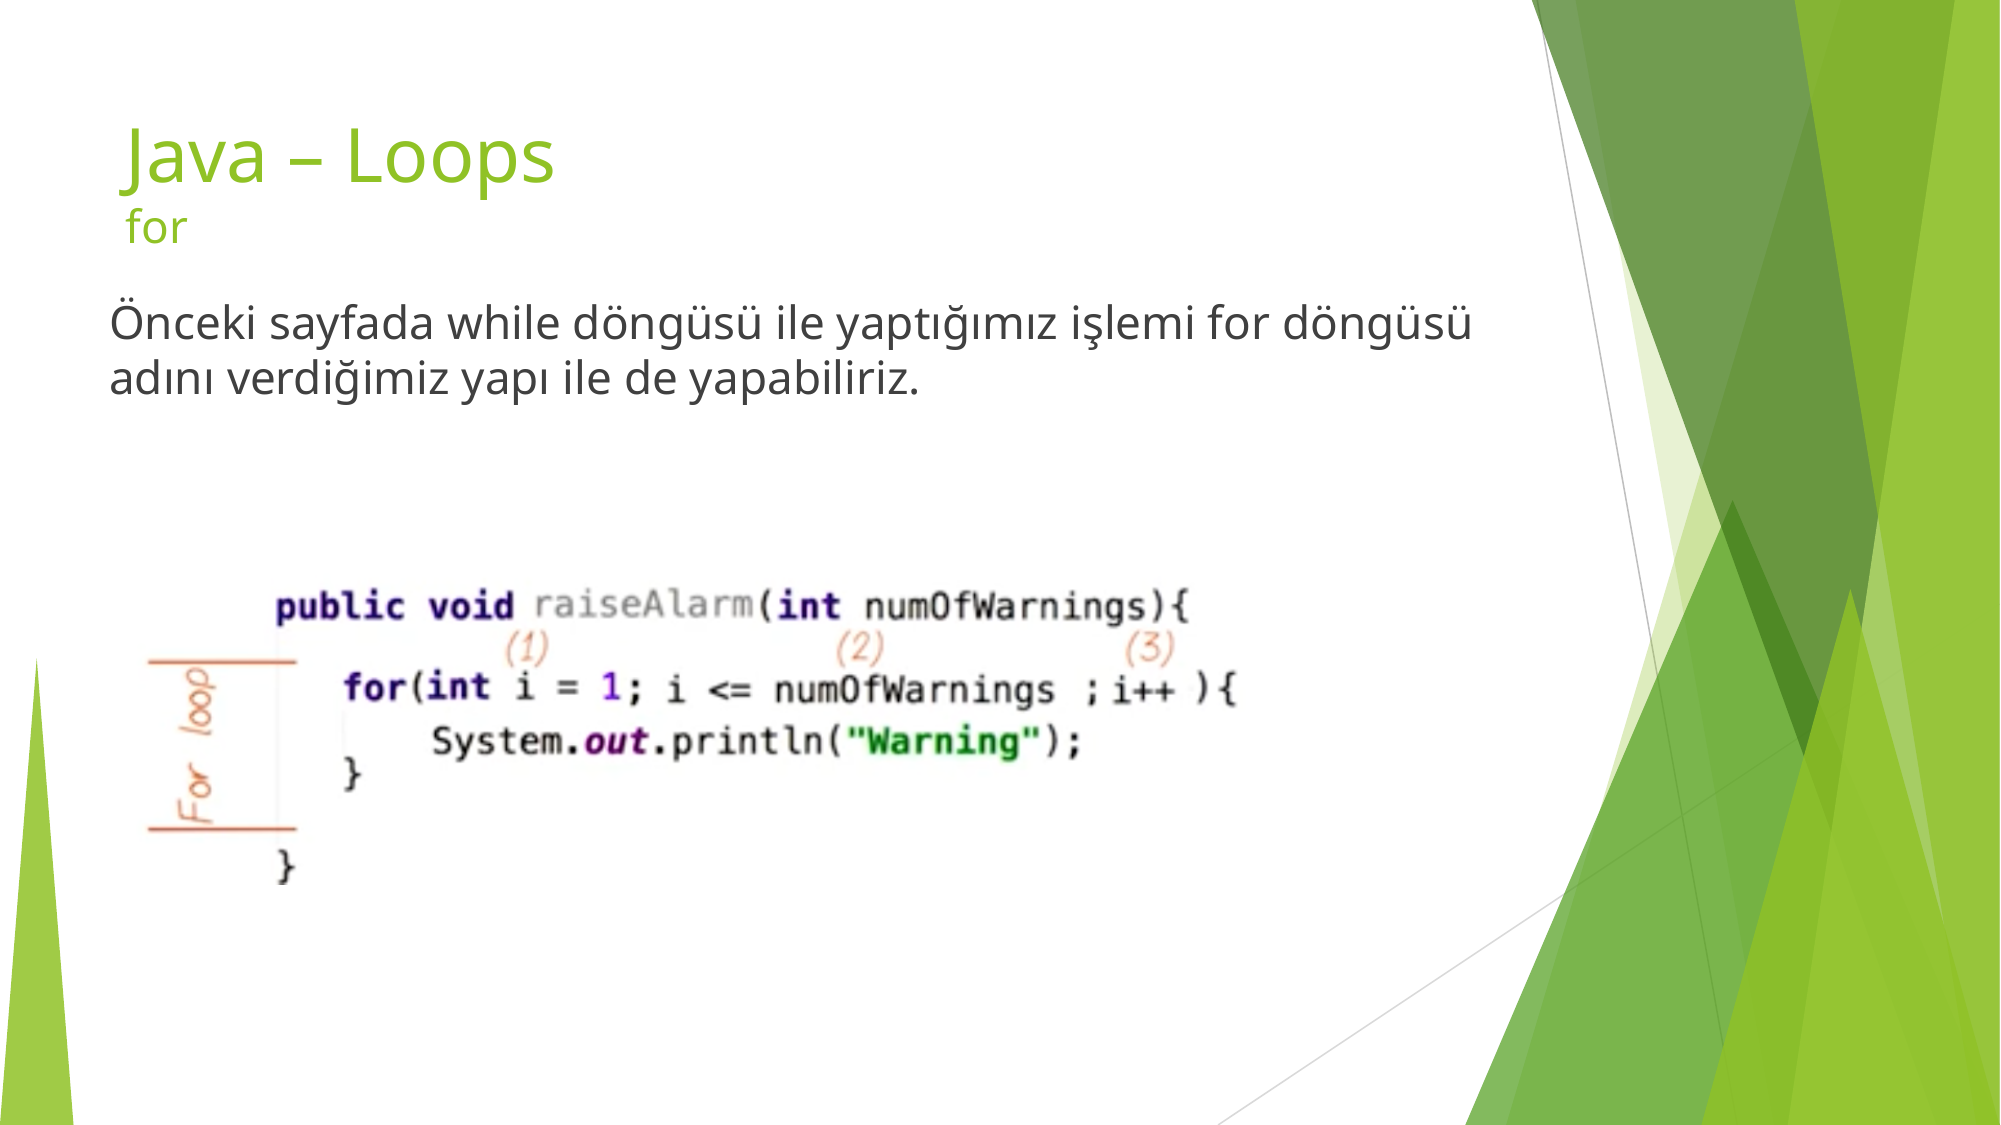

# Java – Loops for
Önceki sayfada while döngüsü ile yaptığımız işlemi for döngüsü adını verdiğimiz yapı ile de yapabiliriz.